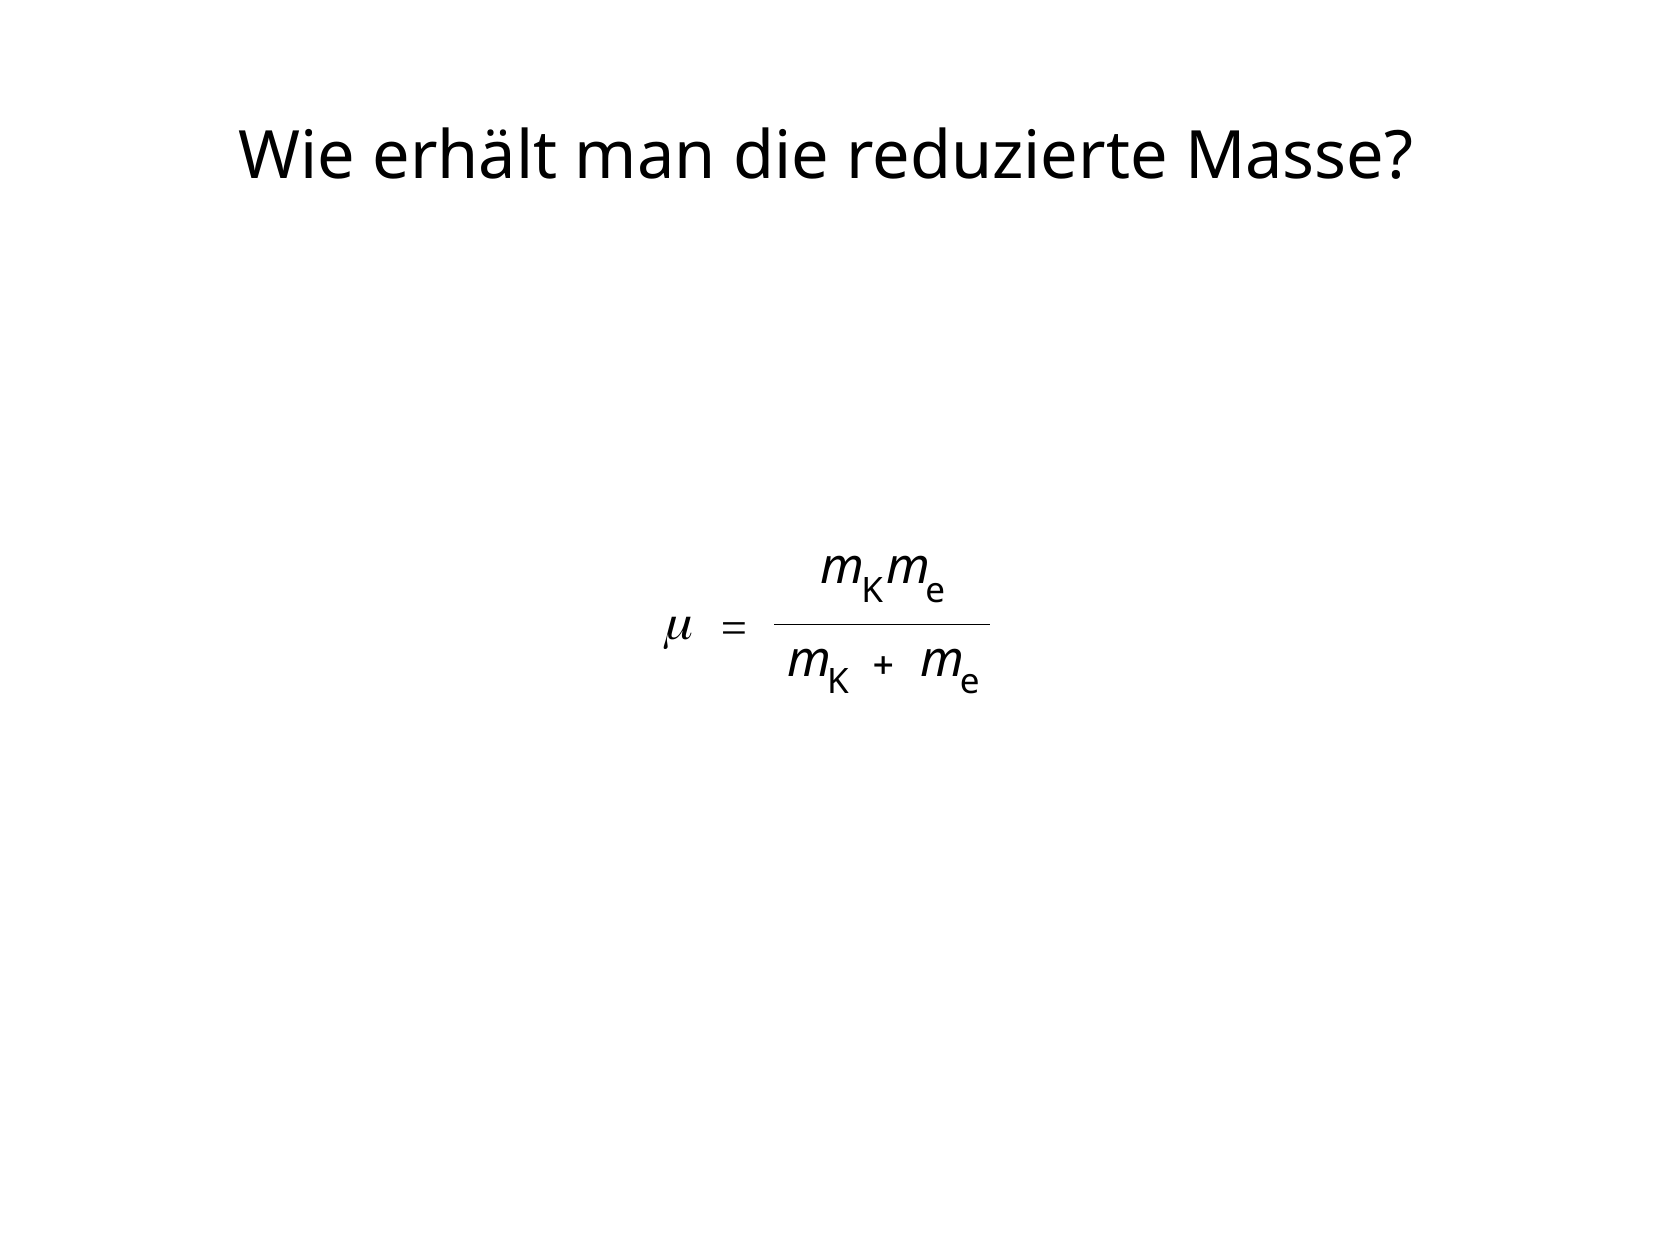

# Wie erhält man die reduzierte Masse?